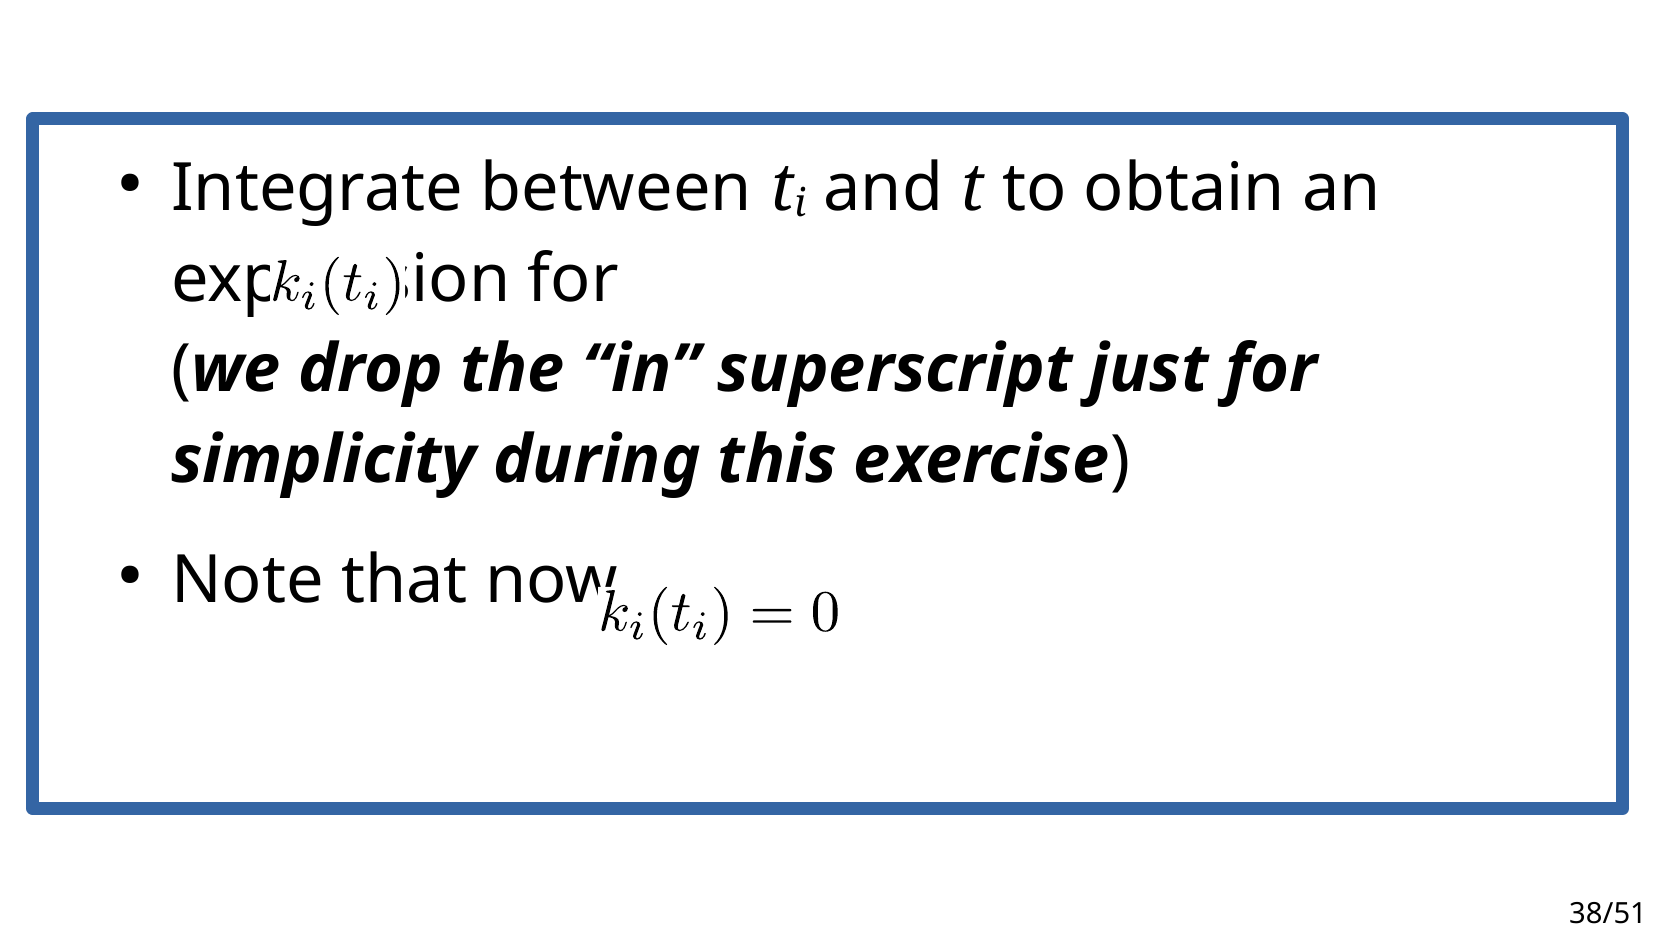

# Integrate between ti and t to obtain an expression for (we drop the “in” superscript just for simplicity during this exercise)
Note that now
38